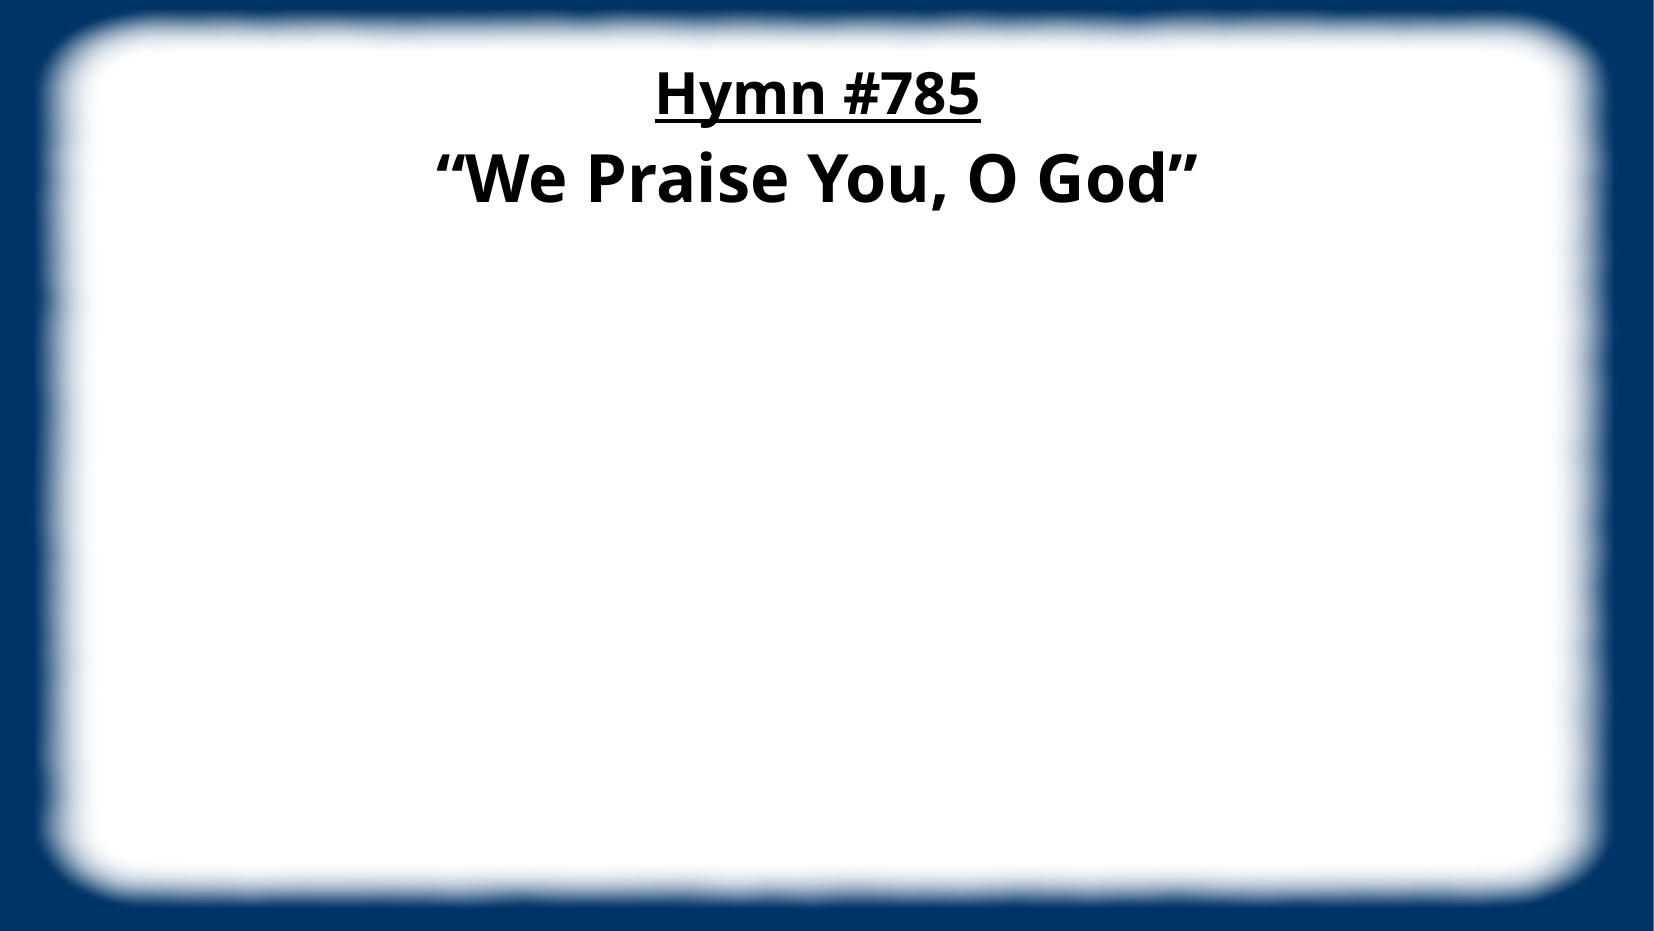

Hymn #785
“We Praise You, O God”